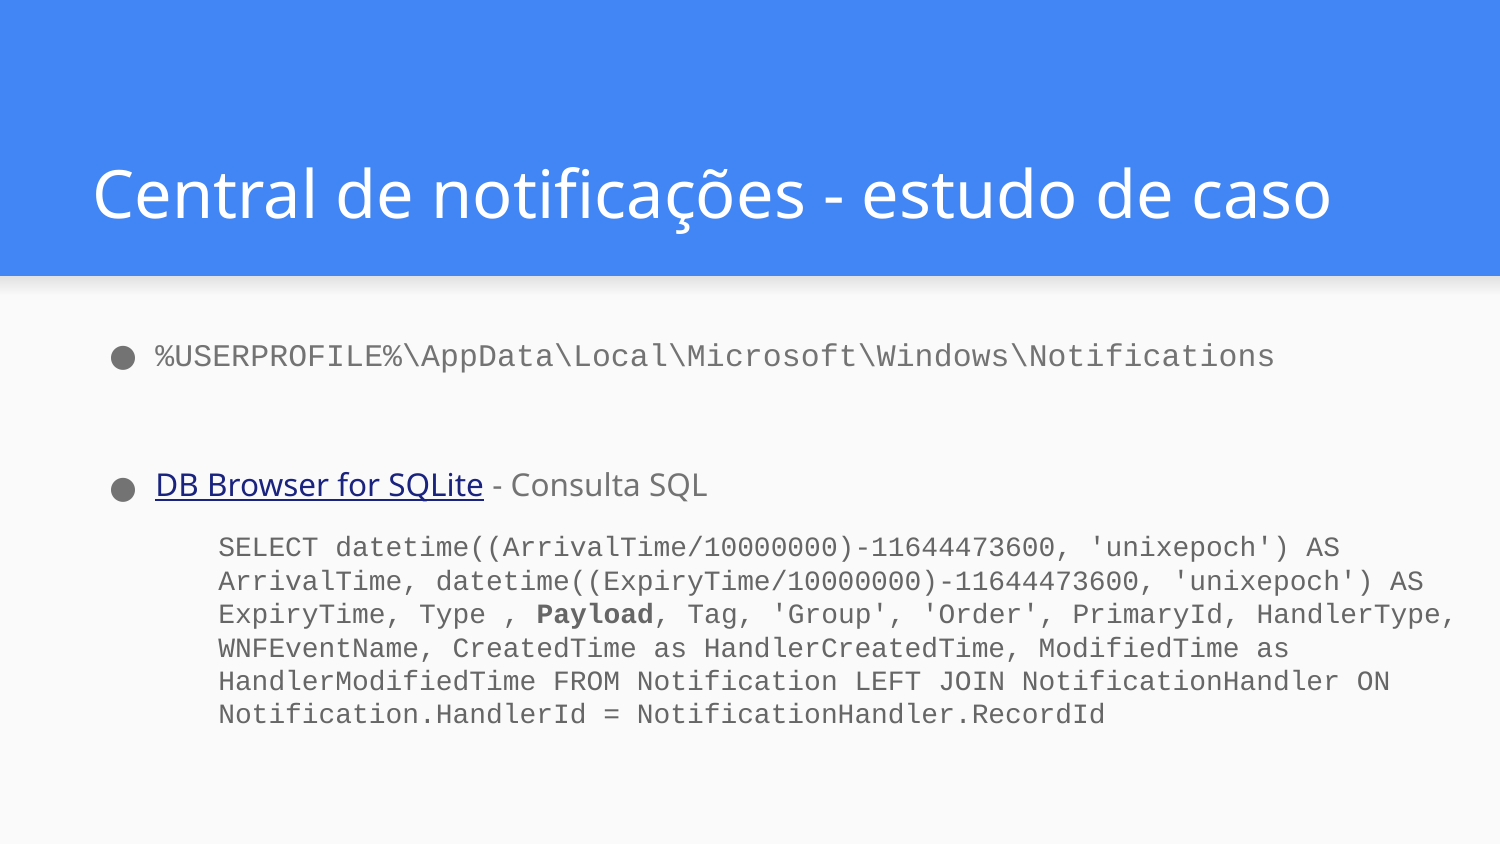

# Central de notificações - estudo de caso
%USERPROFILE%\AppData\Local\Microsoft\Windows\Notifications
DB Browser for SQLite - Consulta SQL
SELECT datetime((ArrivalTime/10000000)-11644473600, 'unixepoch') AS ArrivalTime, datetime((ExpiryTime/10000000)-11644473600, 'unixepoch') AS ExpiryTime, Type , Payload, Tag, 'Group', 'Order', PrimaryId, HandlerType, WNFEventName, CreatedTime as HandlerCreatedTime, ModifiedTime as HandlerModifiedTime FROM Notification LEFT JOIN NotificationHandler ON Notification.HandlerId = NotificationHandler.RecordId